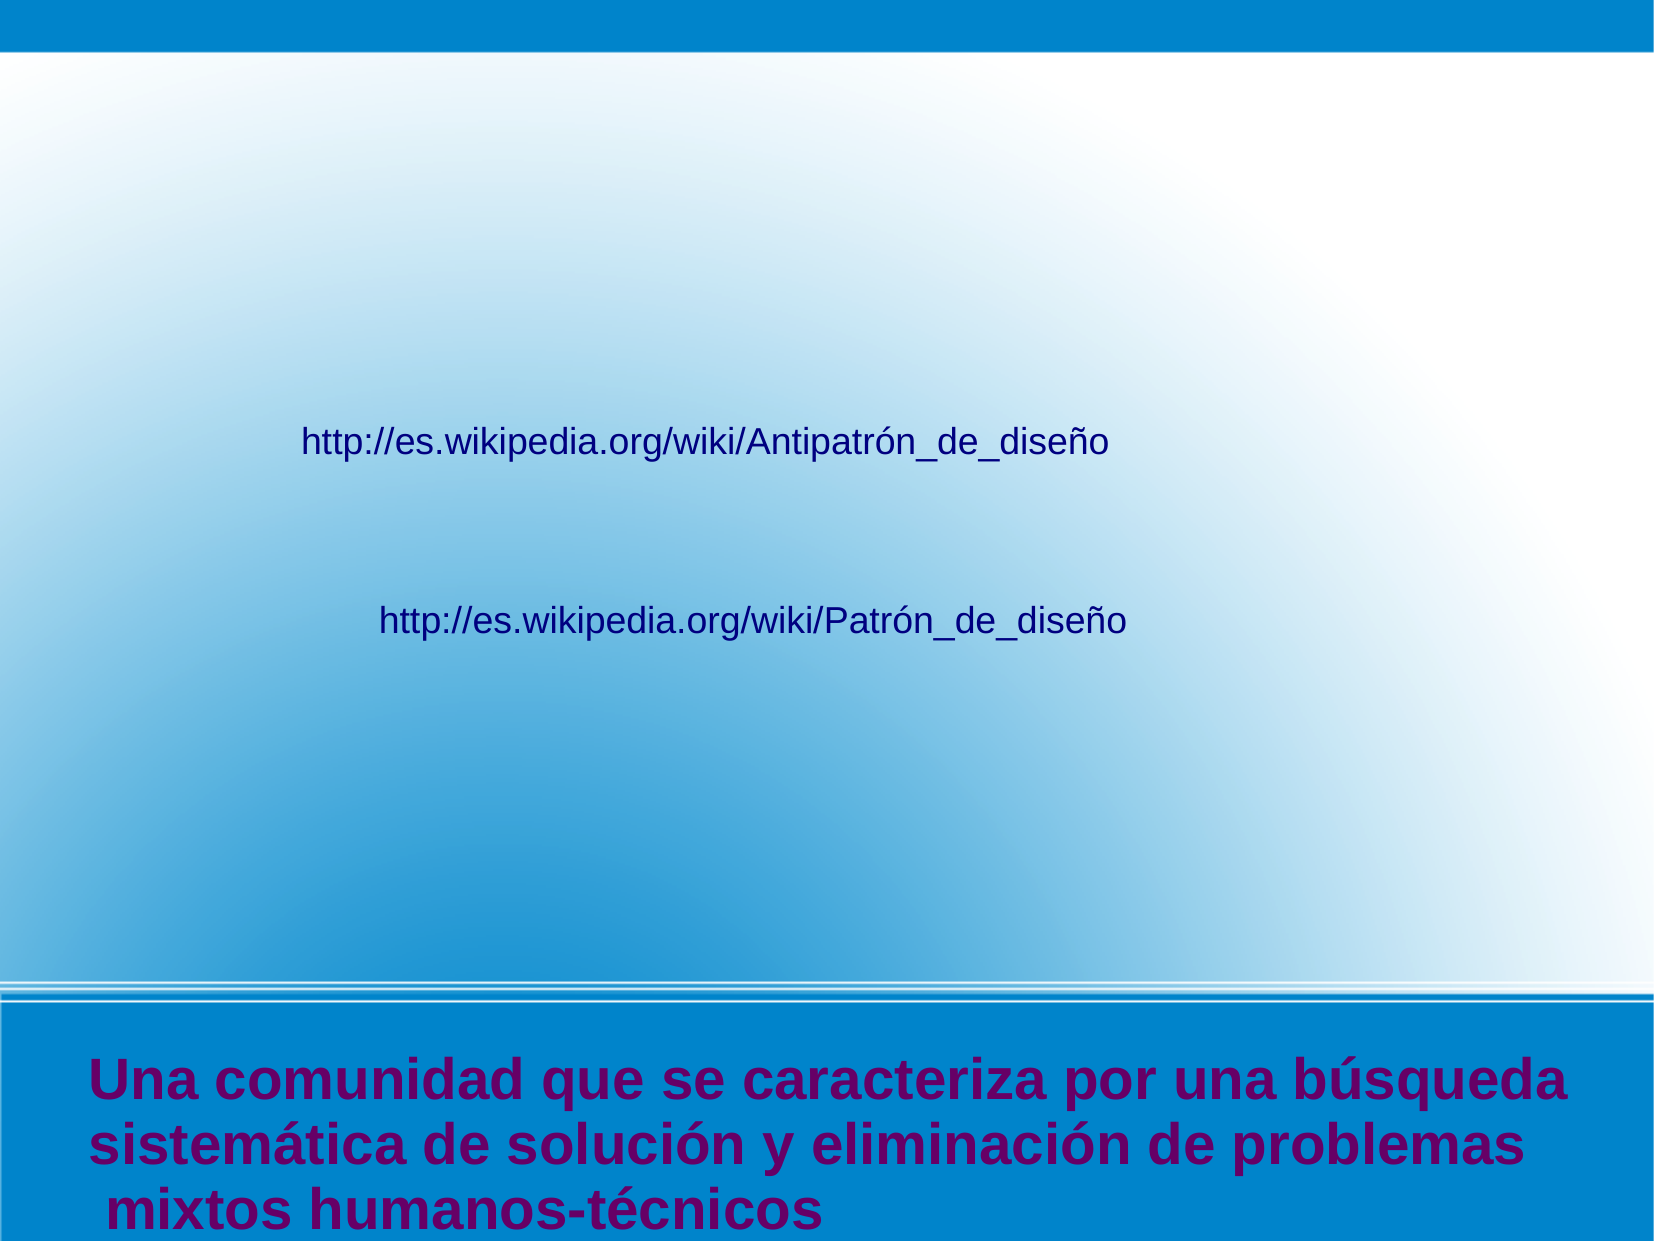

http://es.wikipedia.org/wiki/Antipatrón_de_diseño
http://es.wikipedia.org/wiki/Patrón_de_diseño
Una comunidad que se caracteriza por una búsqueda
sistemática de solución y eliminación de problemas
 mixtos humanos-técnicos